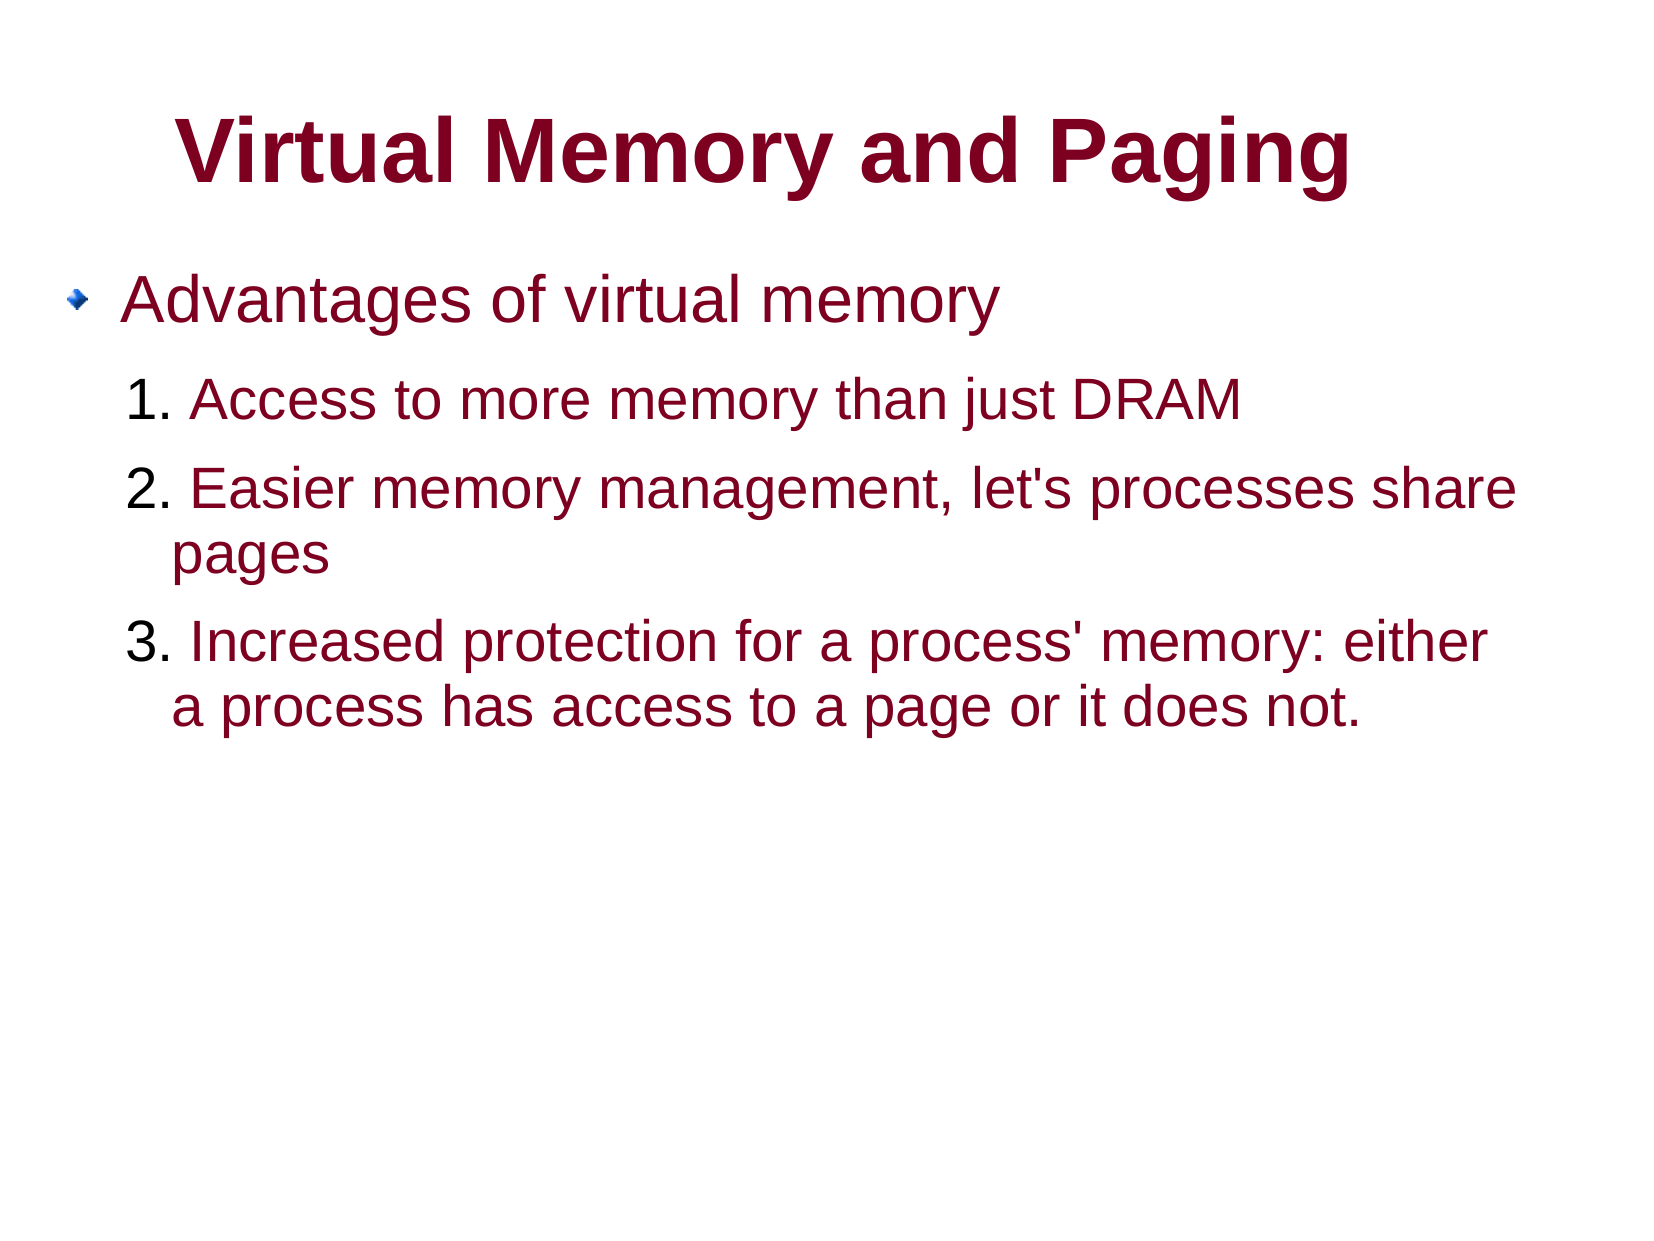

# Virtual Memory and Paging
Advantages of virtual memory
 Access to more memory than just DRAM
 Easier memory management, let's processes share pages
 Increased protection for a process' memory: either a process has access to a page or it does not.